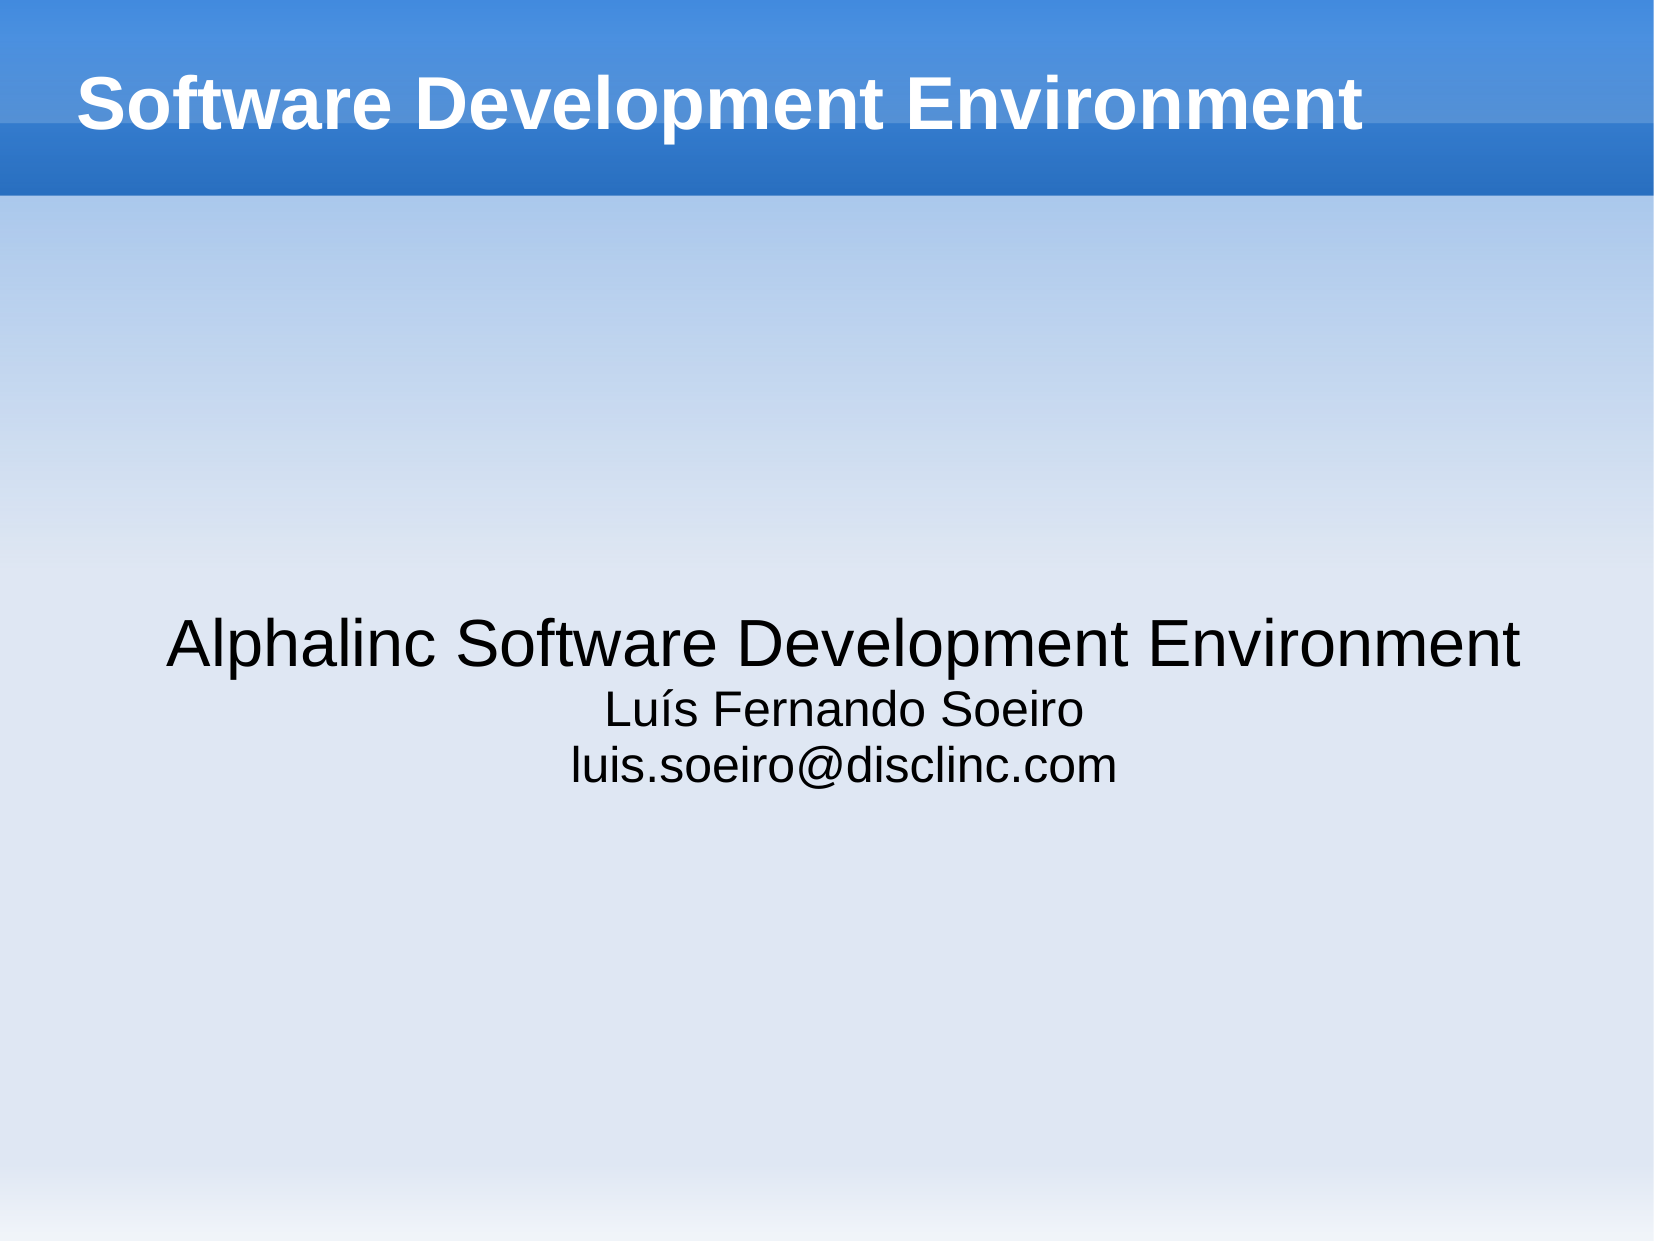

# Software Development Environment
Alphalinc Software Development Environment
Luís Fernando Soeiro
luis.soeiro@disclinc.com